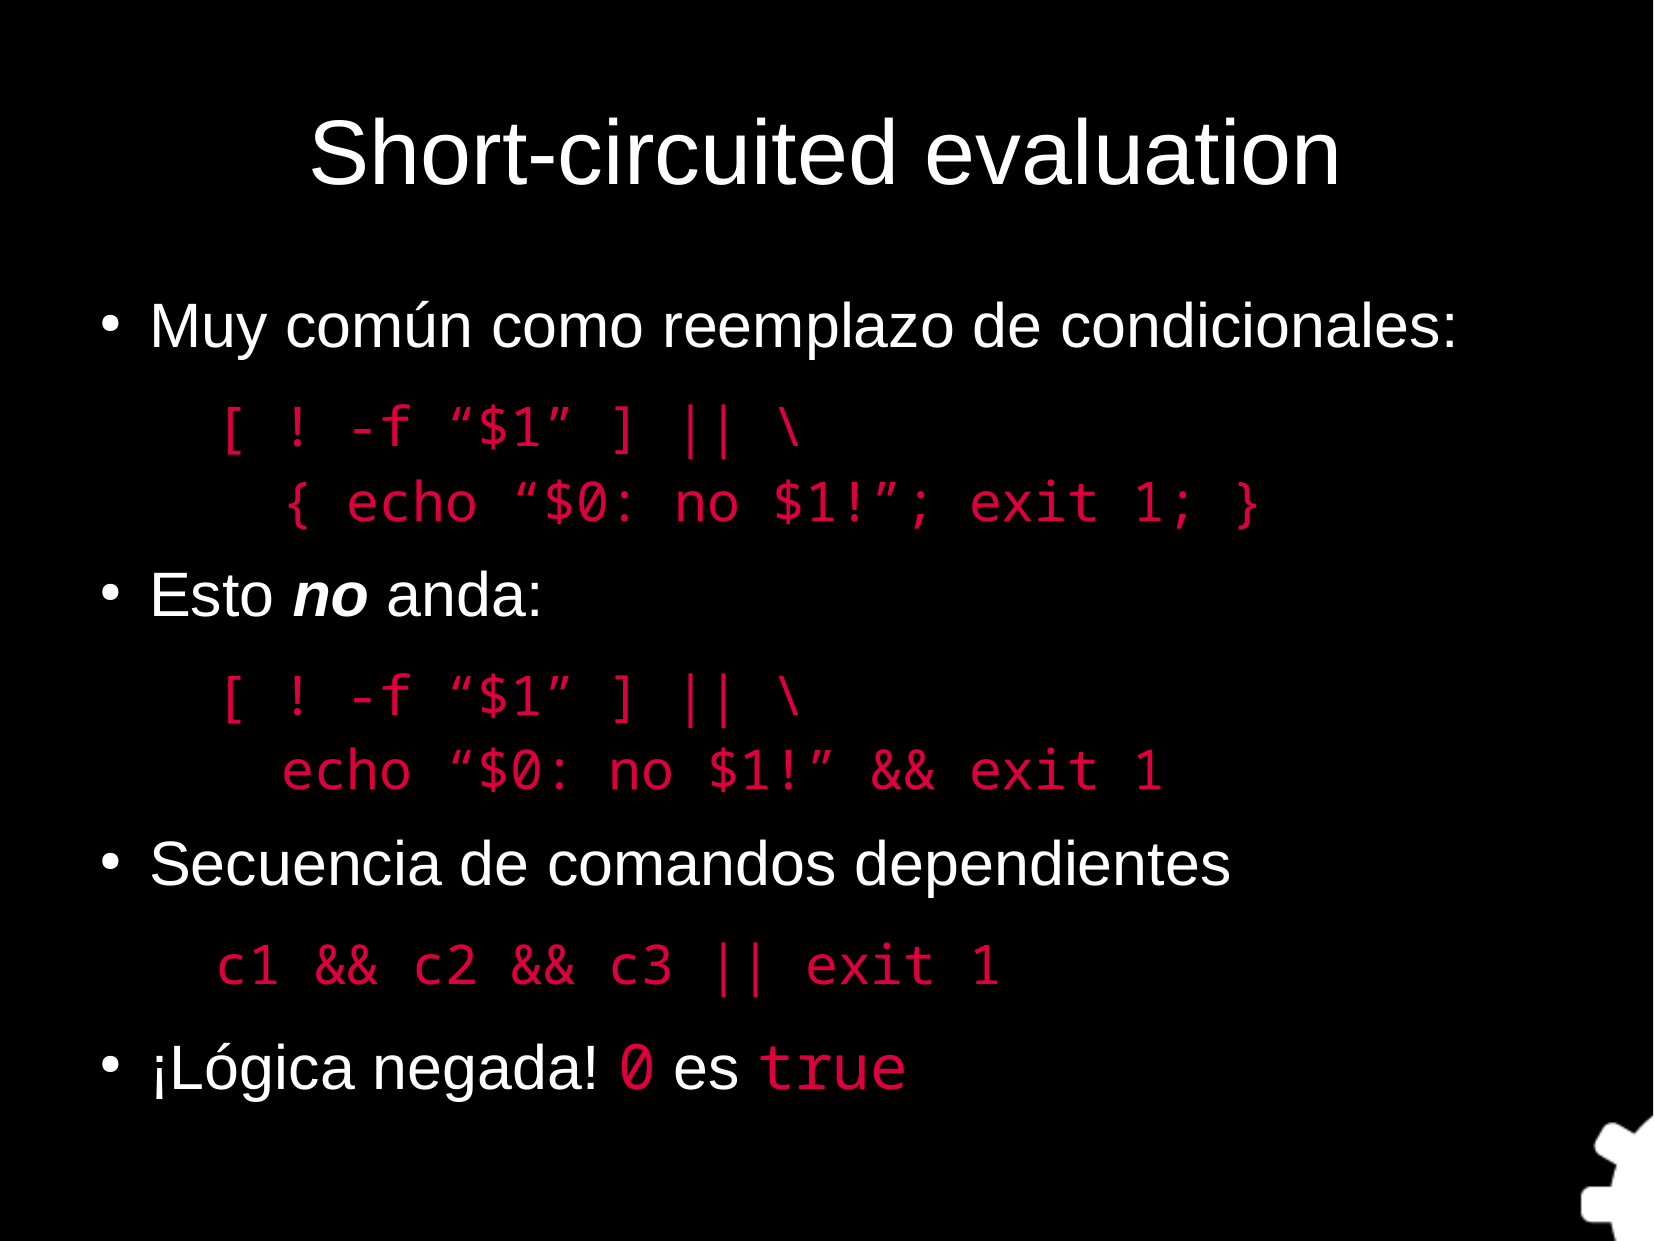

# Short-circuited evaluation
Muy común como reemplazo de condicionales:
[ ! -f “$1” ] || \
 { echo “$0: no $1!”; exit 1; }
Esto no anda:
[ ! -f “$1” ] || \
 echo “$0: no $1!” && exit 1
Secuencia de comandos dependientes
c1 && c2 && c3 || exit 1
¡Lógica negada! 0 es true